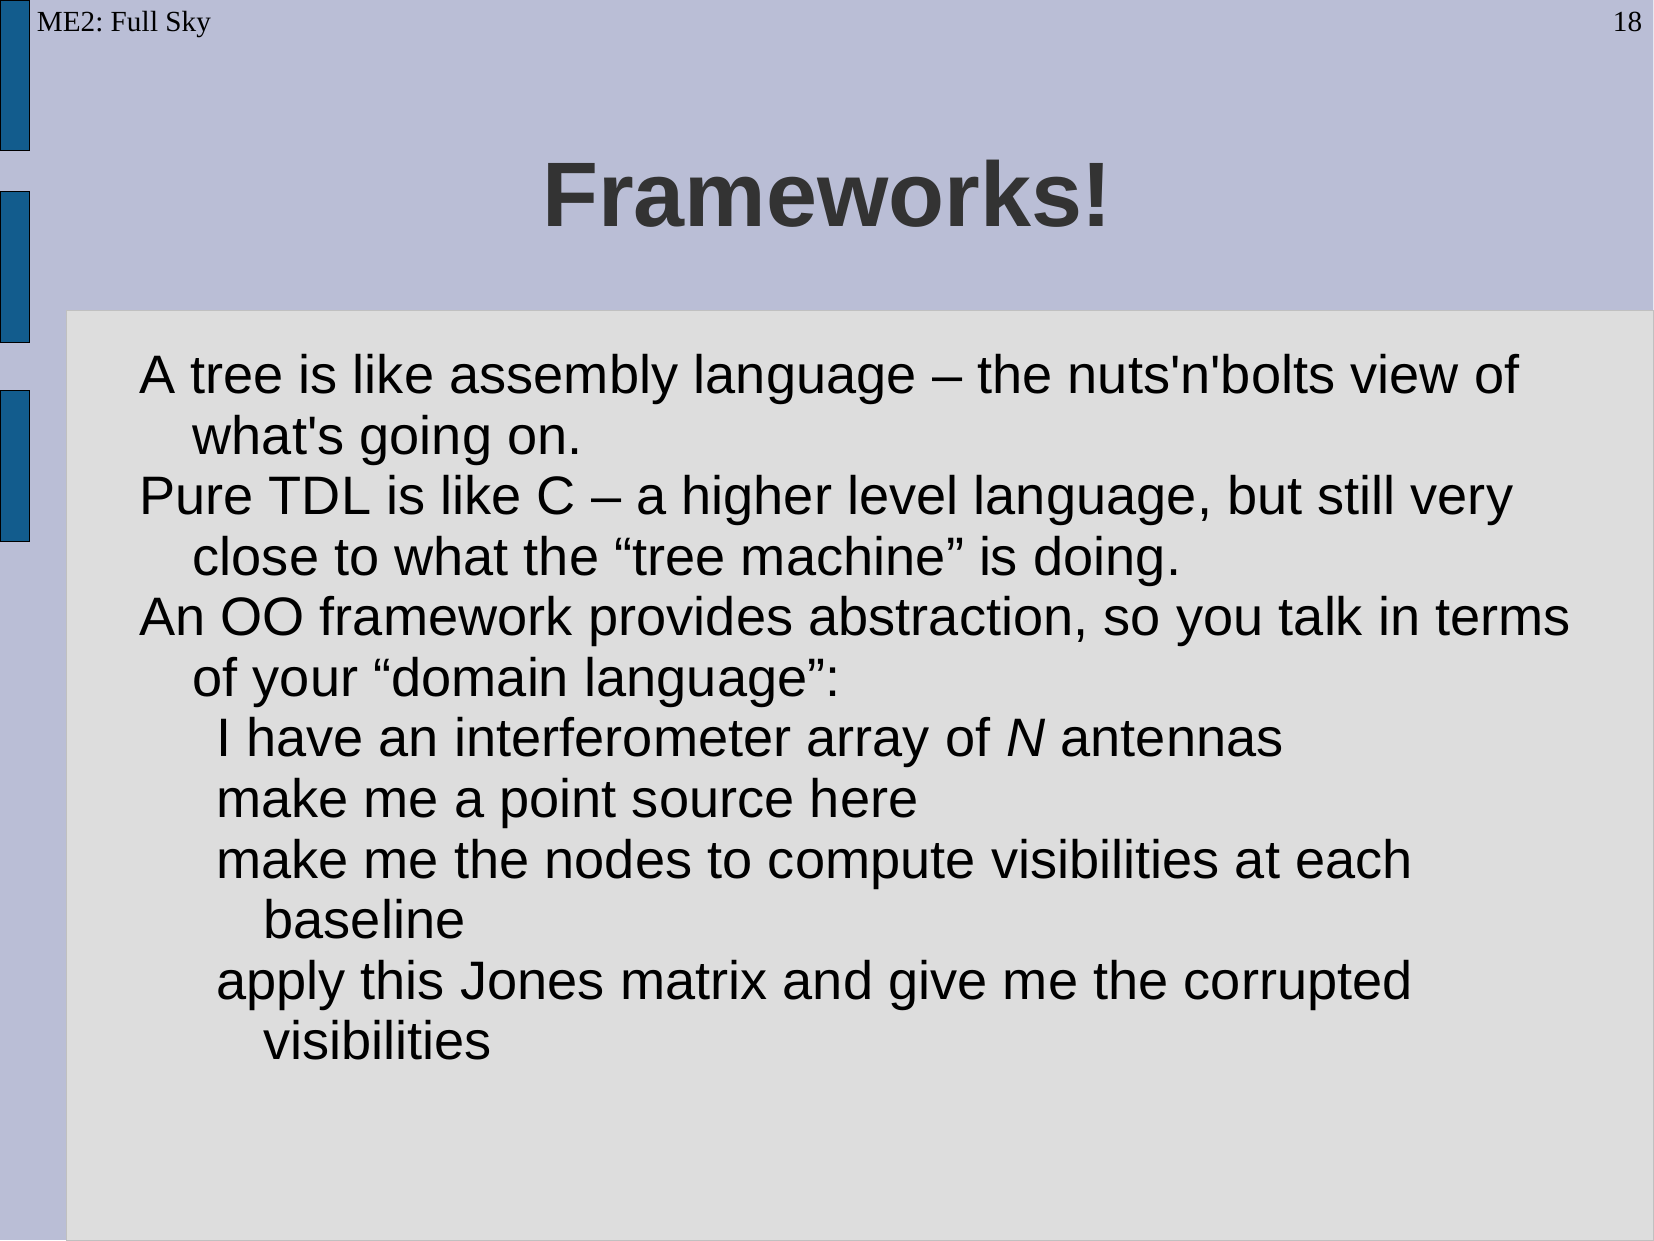

ME2: Full Sky
18
# Frameworks!
A tree is like assembly language – the nuts'n'bolts view of what's going on.
Pure TDL is like C – a higher level language, but still very close to what the “tree machine” is doing.
An OO framework provides abstraction, so you talk in terms of your “domain language”:
I have an interferometer array of N antennas
make me a point source here
make me the nodes to compute visibilities at each baseline
apply this Jones matrix and give me the corrupted visibilities